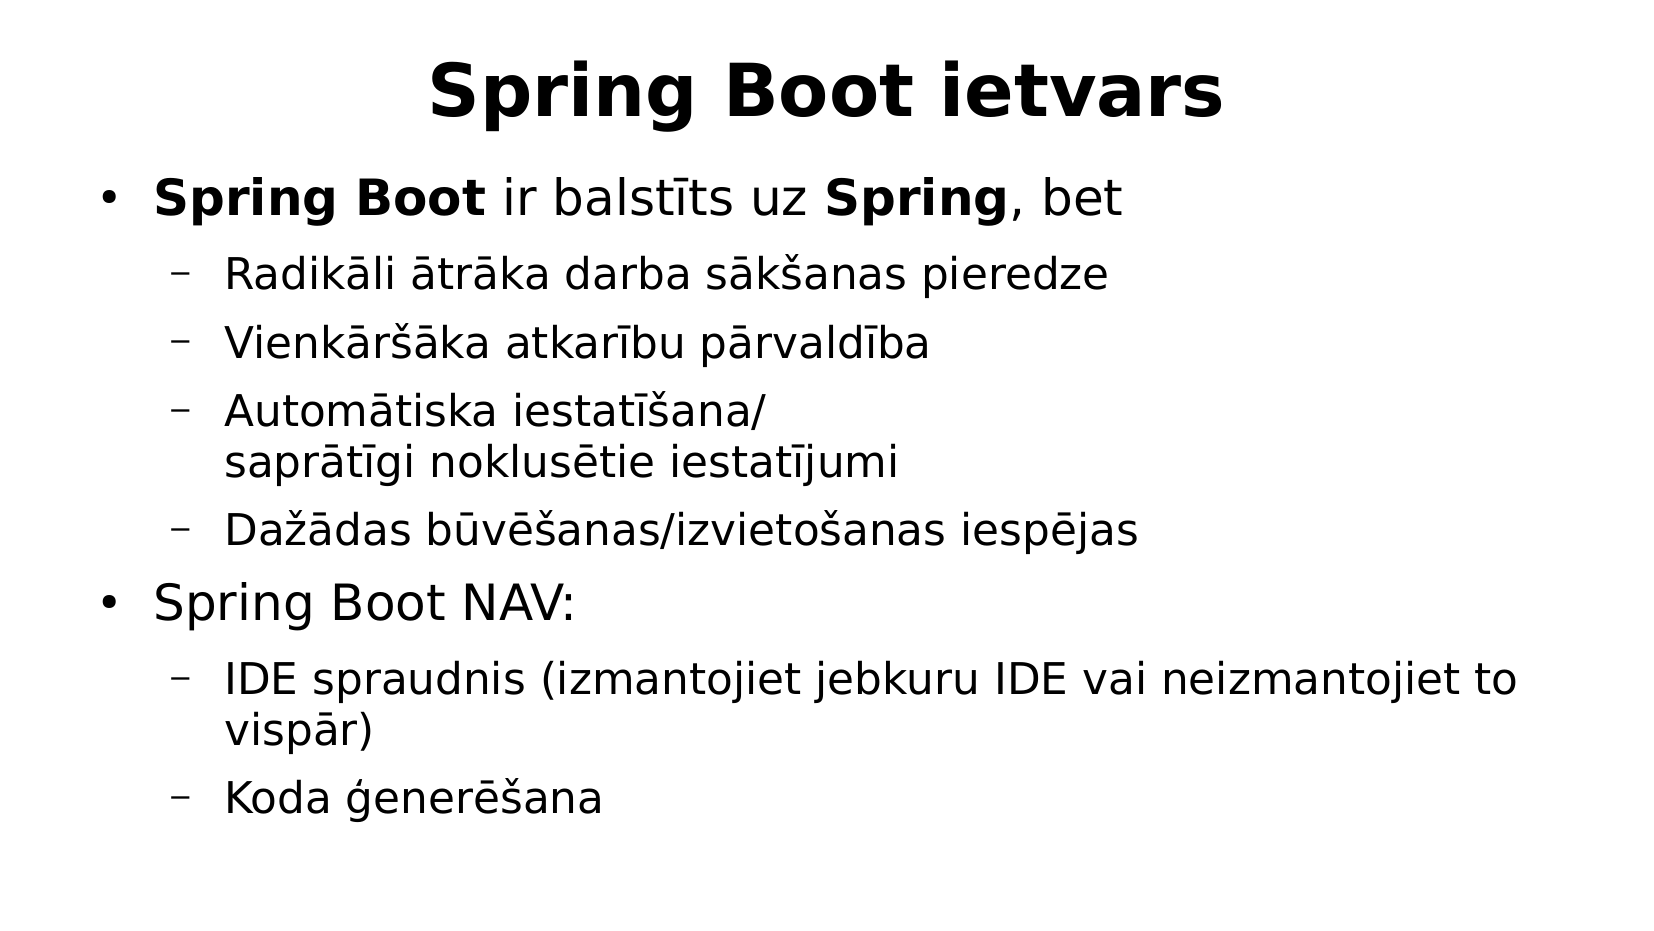

# Spring Boot ietvars
Spring Boot ir balstīts uz Spring, bet
Radikāli ātrāka darba sākšanas pieredze
Vienkāršāka atkarību pārvaldība
Automātiska iestatīšana/
saprātīgi noklusētie iestatījumi
Dažādas būvēšanas/izvietošanas iespējas
Spring Boot NAV:
IDE spraudnis (izmantojiet jebkuru IDE vai neizmantojiet to vispār)
Koda ģenerēšana